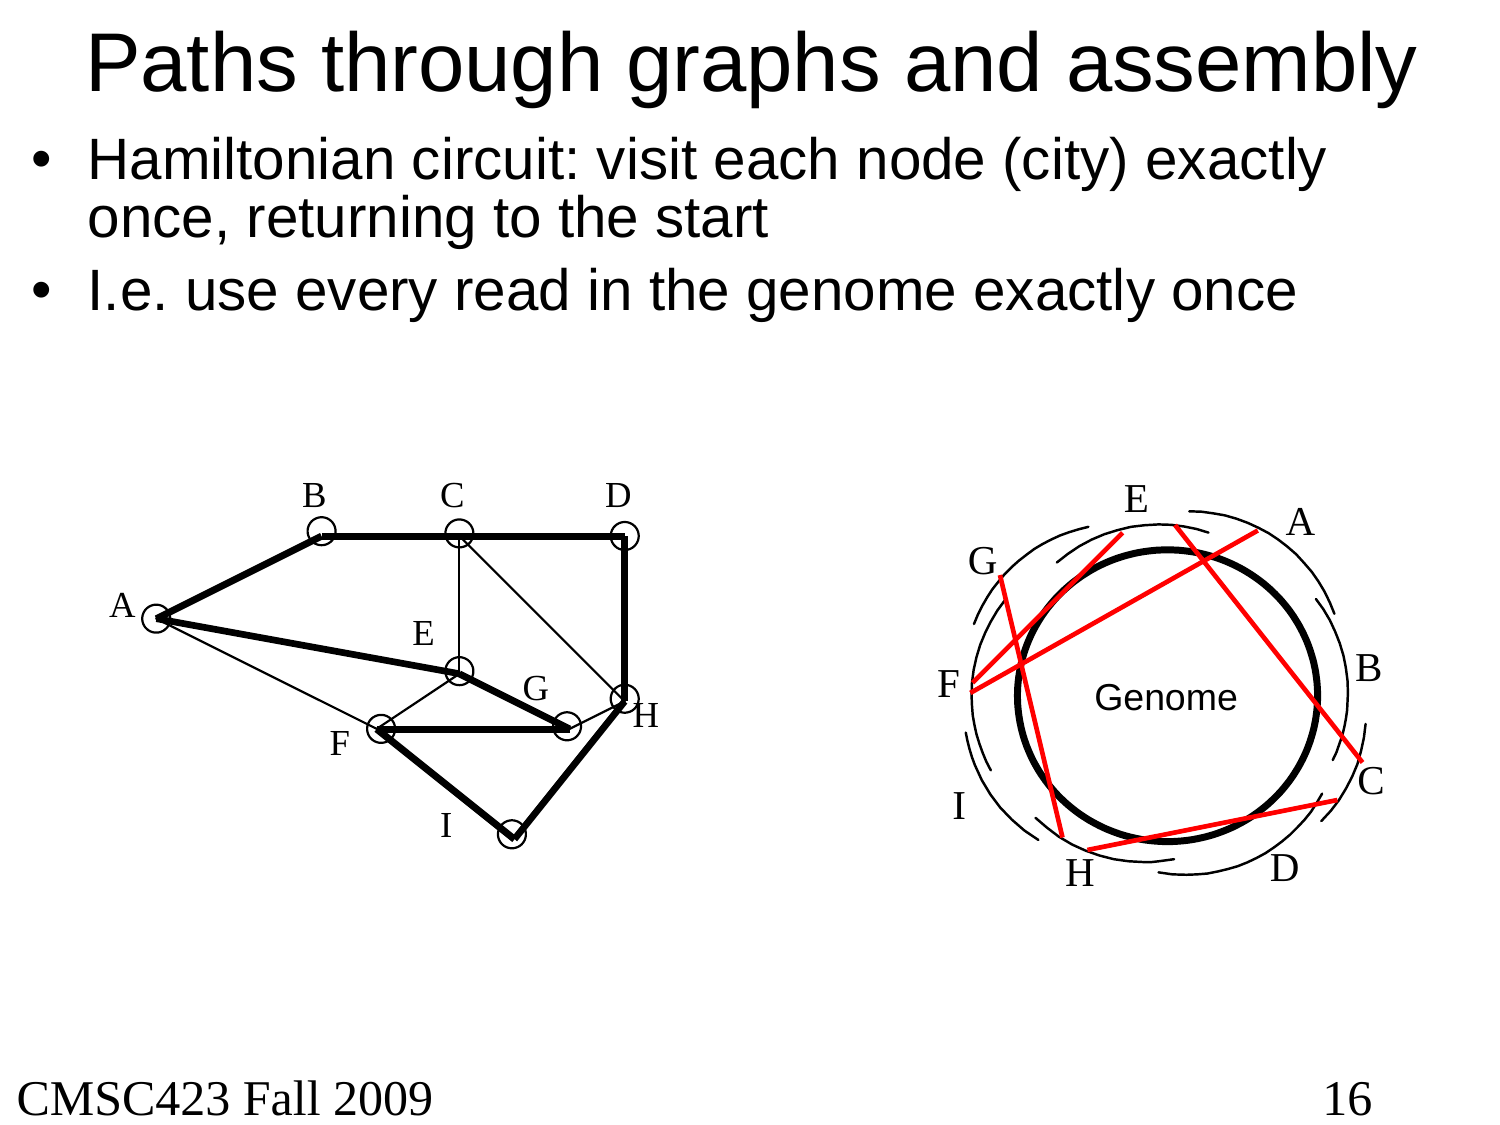

# Paths through graphs and assembly
Hamiltonian circuit: visit each node (city) exactly once, returning to the start
I.e. use every read in the genome exactly once
Genome
CMSC423 Fall 2009
16